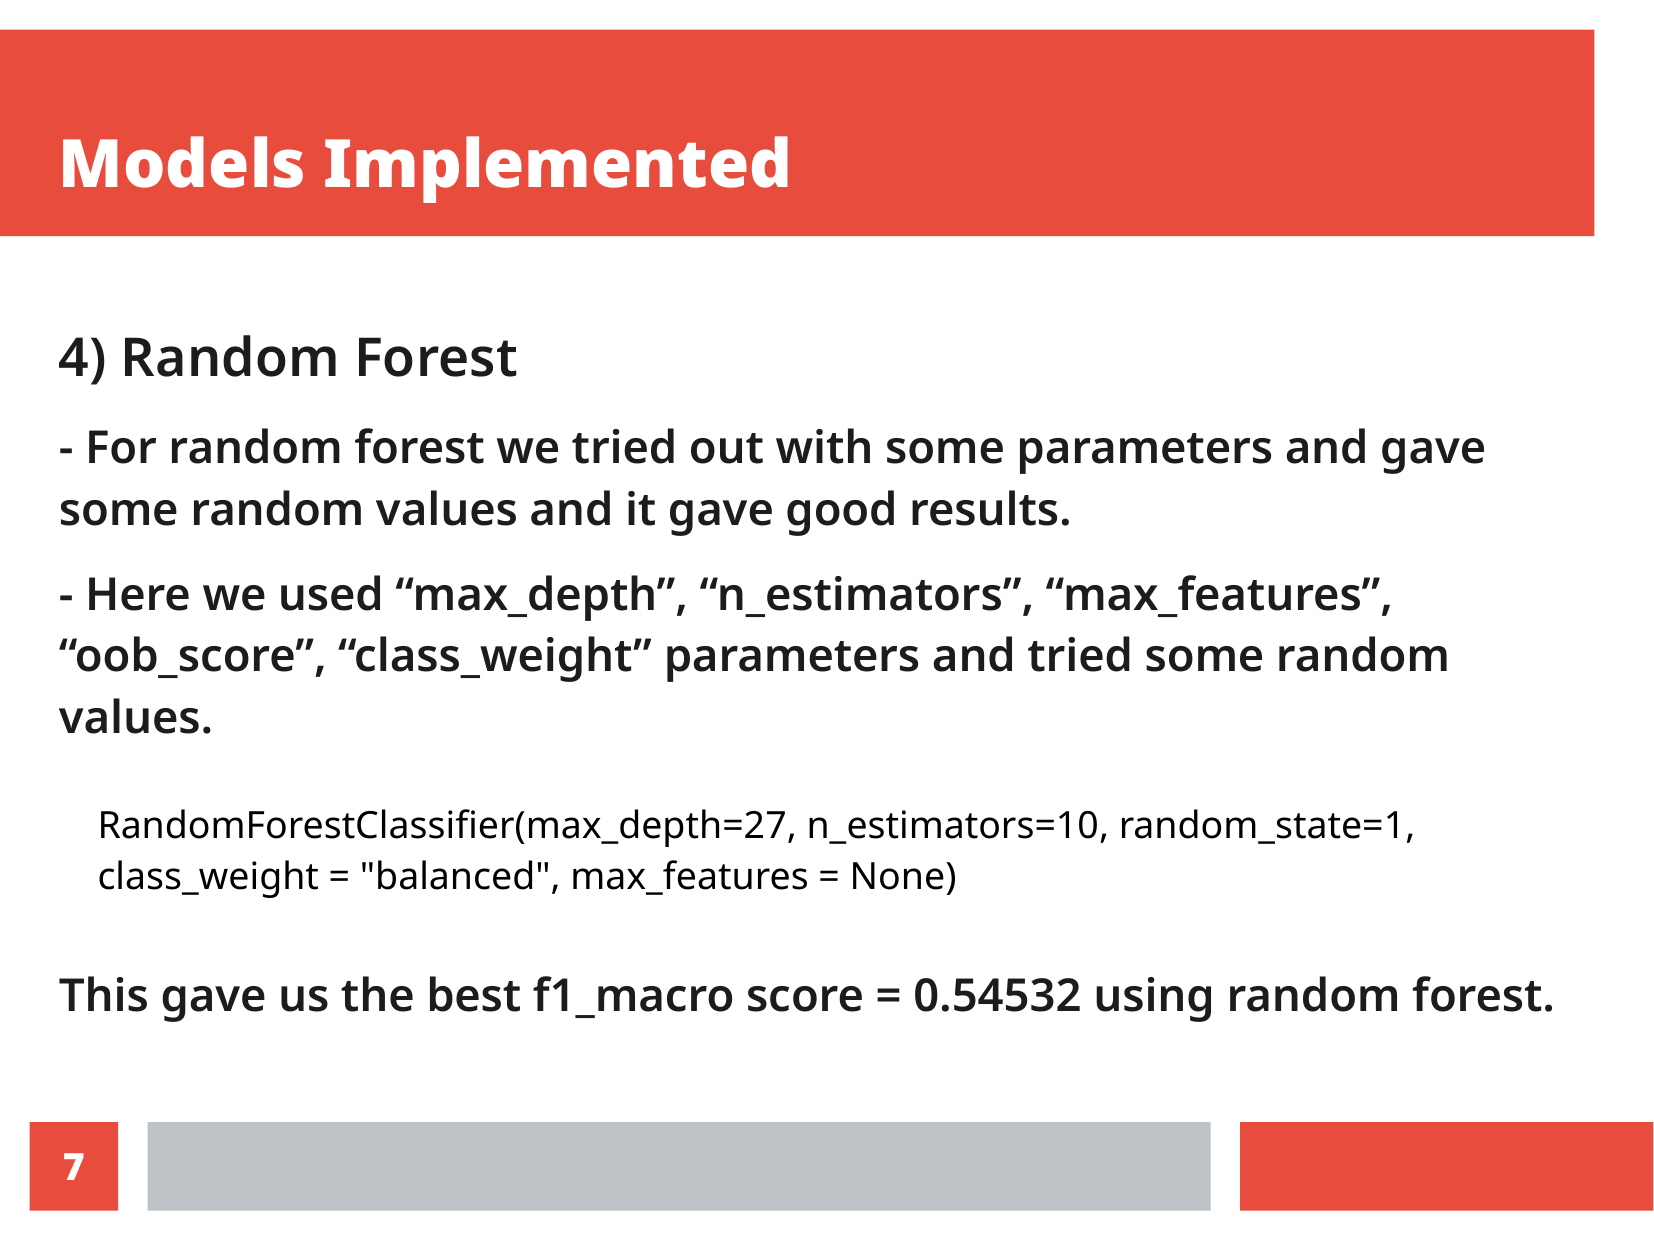

# Models Implemented
4) Random Forest
- For random forest we tried out with some parameters and gave some random values and it gave good results.
- Here we used “max_depth”, “n_estimators”, “max_features”, “oob_score”, “class_weight” parameters and tried some random values.
This gave us the best f1_macro score = 0.54532 using random forest.
RandomForestClassifier(max_depth=27, n_estimators=10, random_state=1, class_weight = "balanced", max_features = None)
7